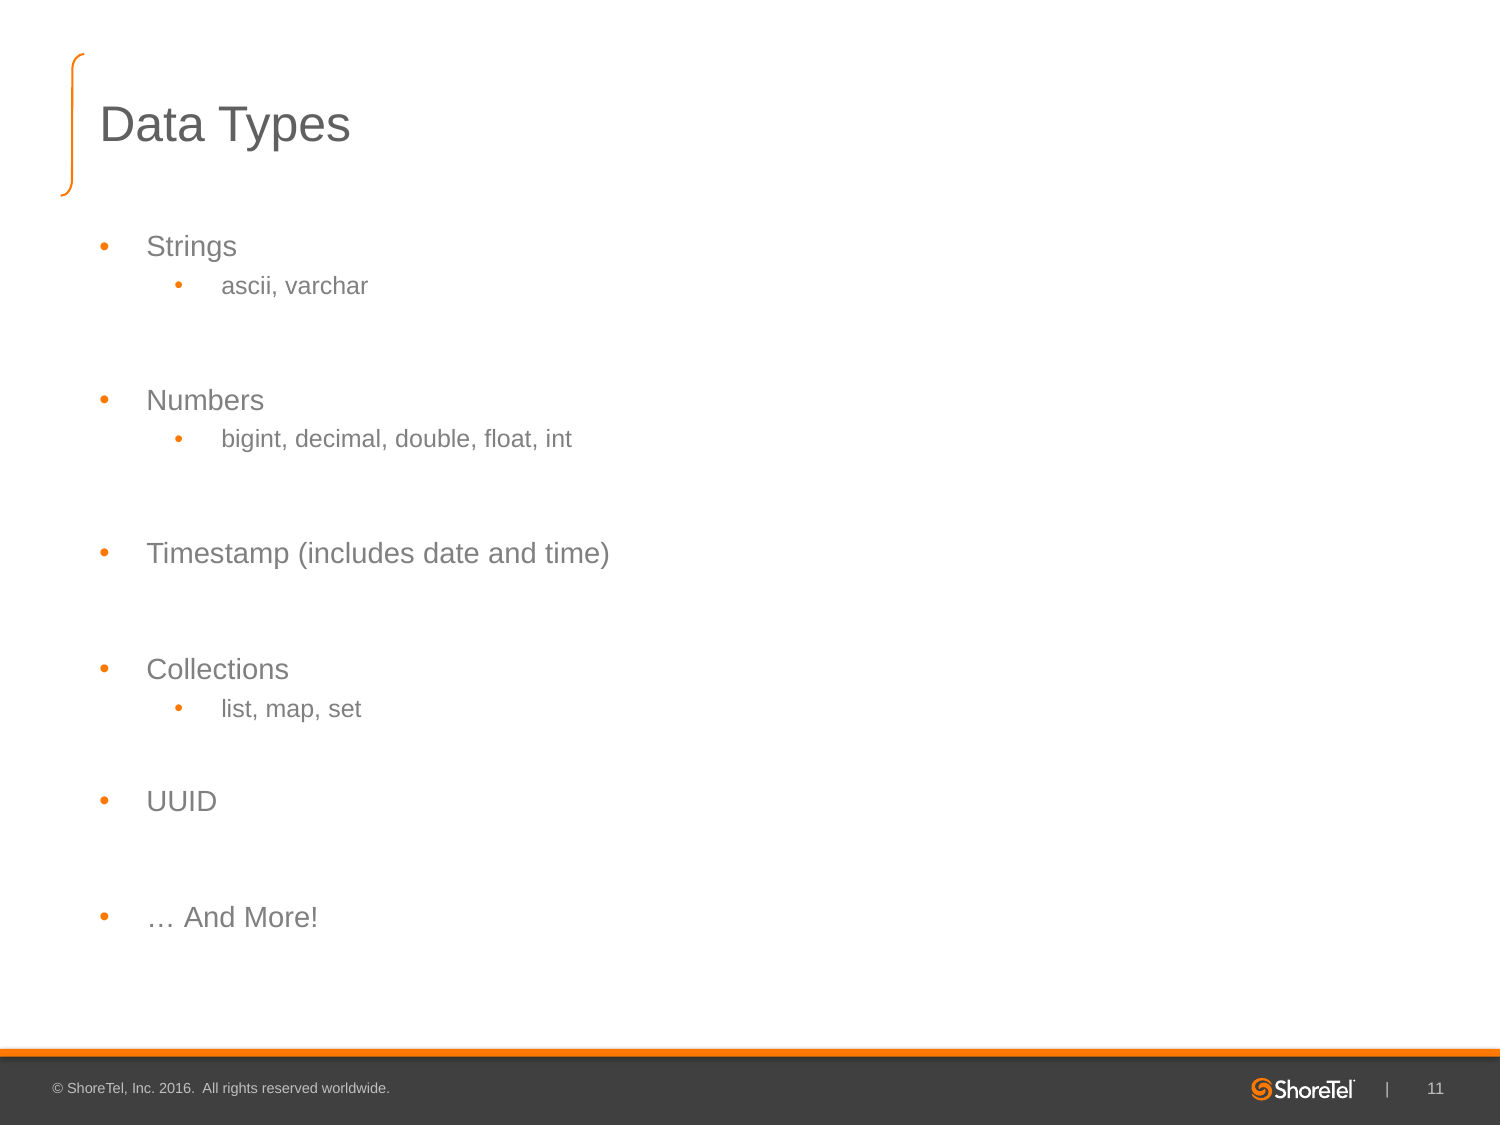

Data Types
# Strings
ascii, varchar
Numbers
bigint, decimal, double, float, int
Timestamp (includes date and time)
Collections
list, map, set
UUID
… And More!